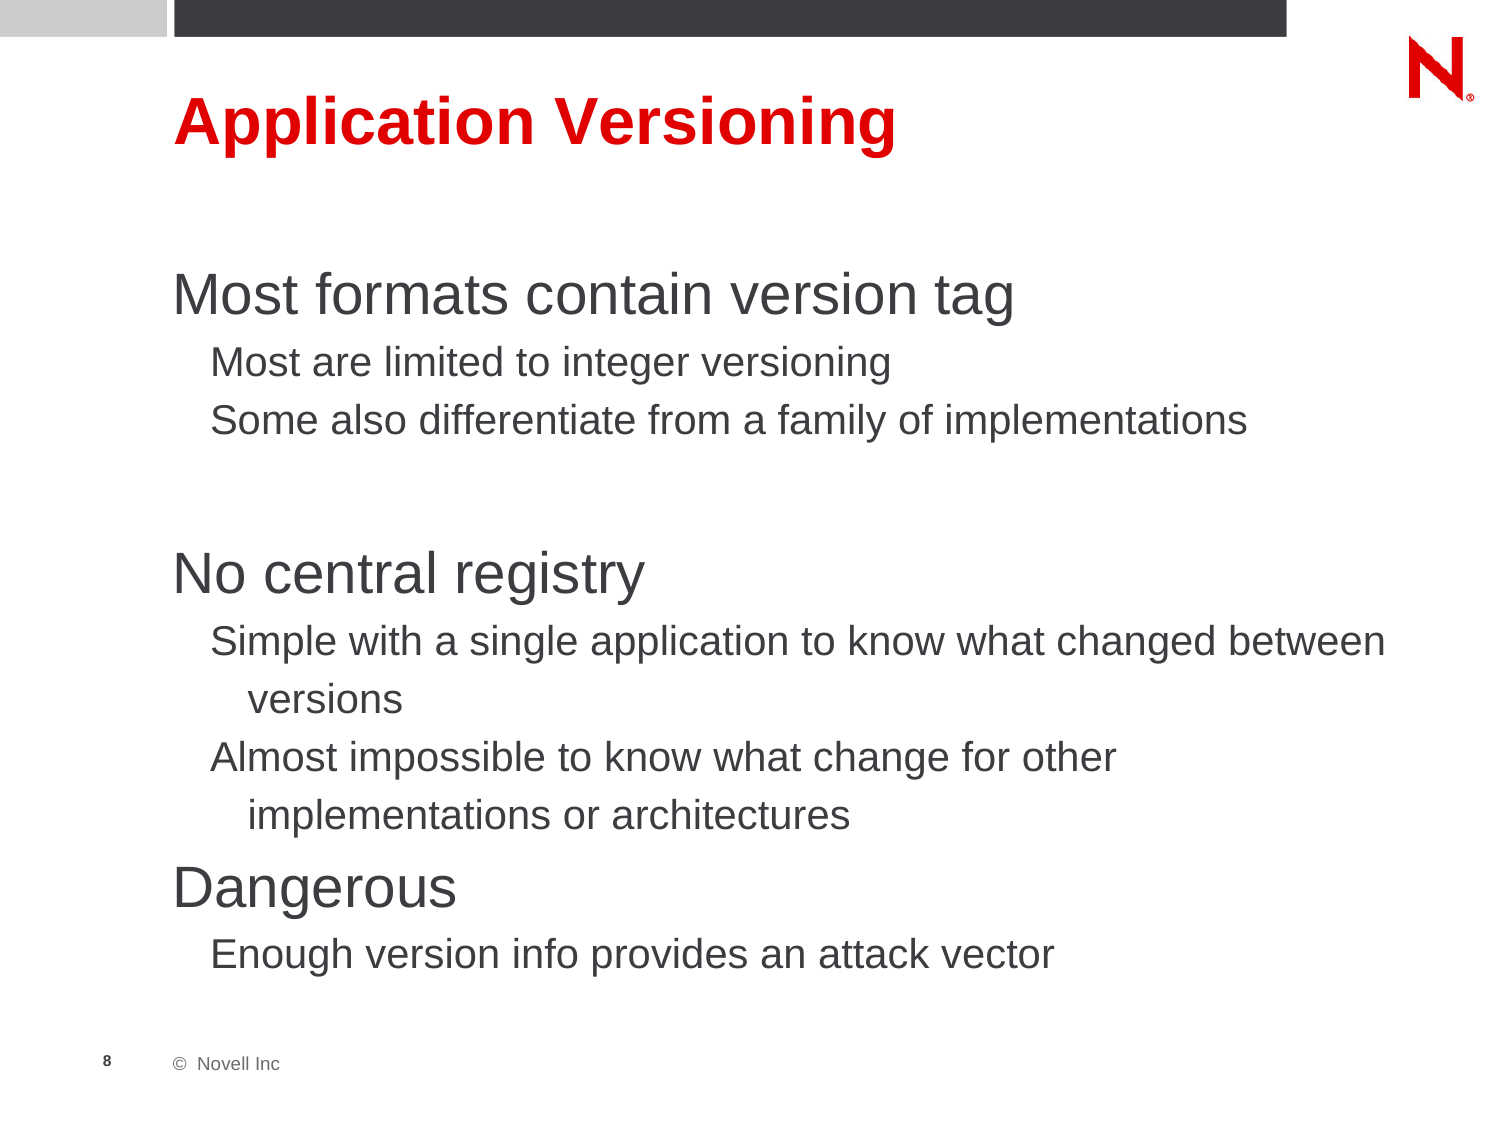

# Application Versioning
Most formats contain version tag
Most are limited to integer versioning
Some also differentiate from a family of implementations
No central registry
Simple with a single application to know what changed between versions
Almost impossible to know what change for other implementations or architectures
Dangerous
Enough version info provides an attack vector